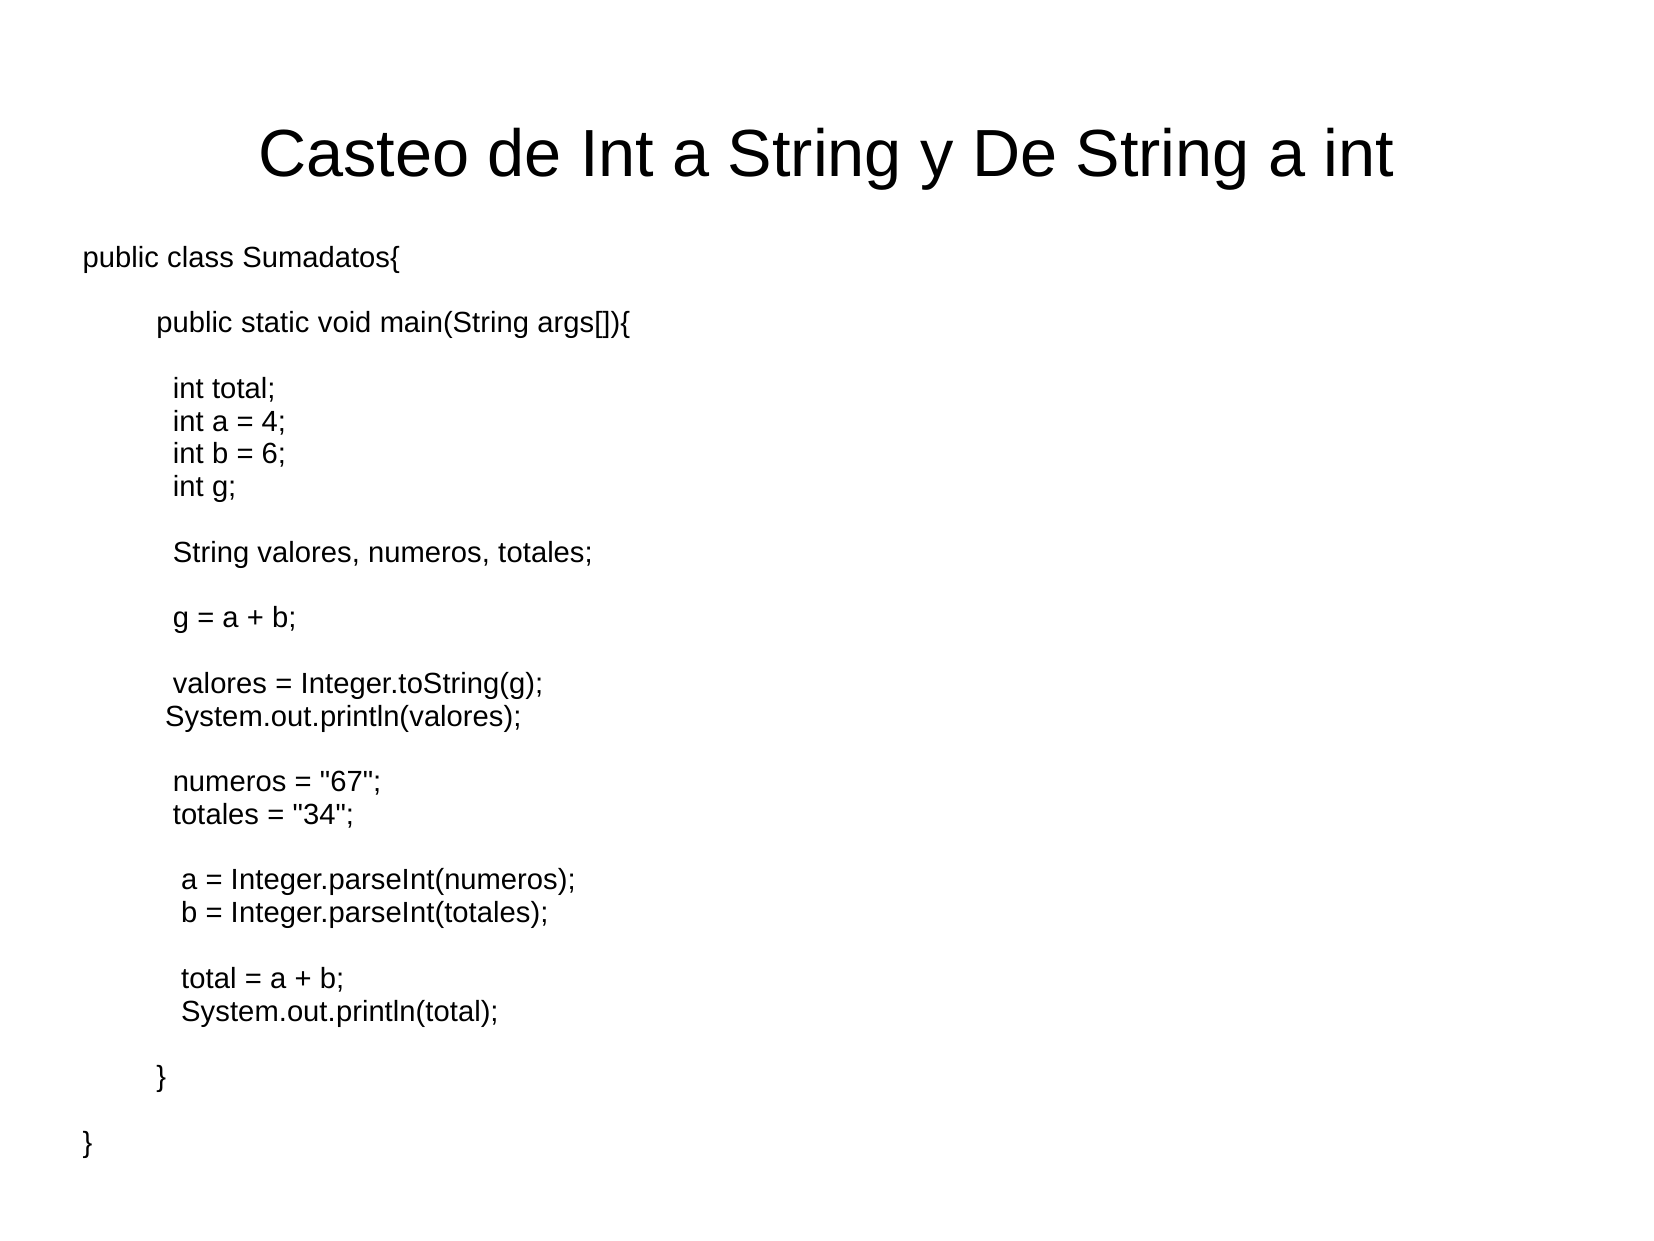

# Casteo de Int a String y De String a int
public class Sumadatos{
	public static void main(String args[]){
	 int total;
	 int a = 4;
	 int b = 6;
	 int g;
	 String valores, numeros, totales;
	 g = a + b;
	 valores = Integer.toString(g);
 System.out.println(valores);
	 numeros = "67";
	 totales = "34";
	 a = Integer.parseInt(numeros);
	 b = Integer.parseInt(totales);
	 total = a + b;
	 System.out.println(total);
	}
}